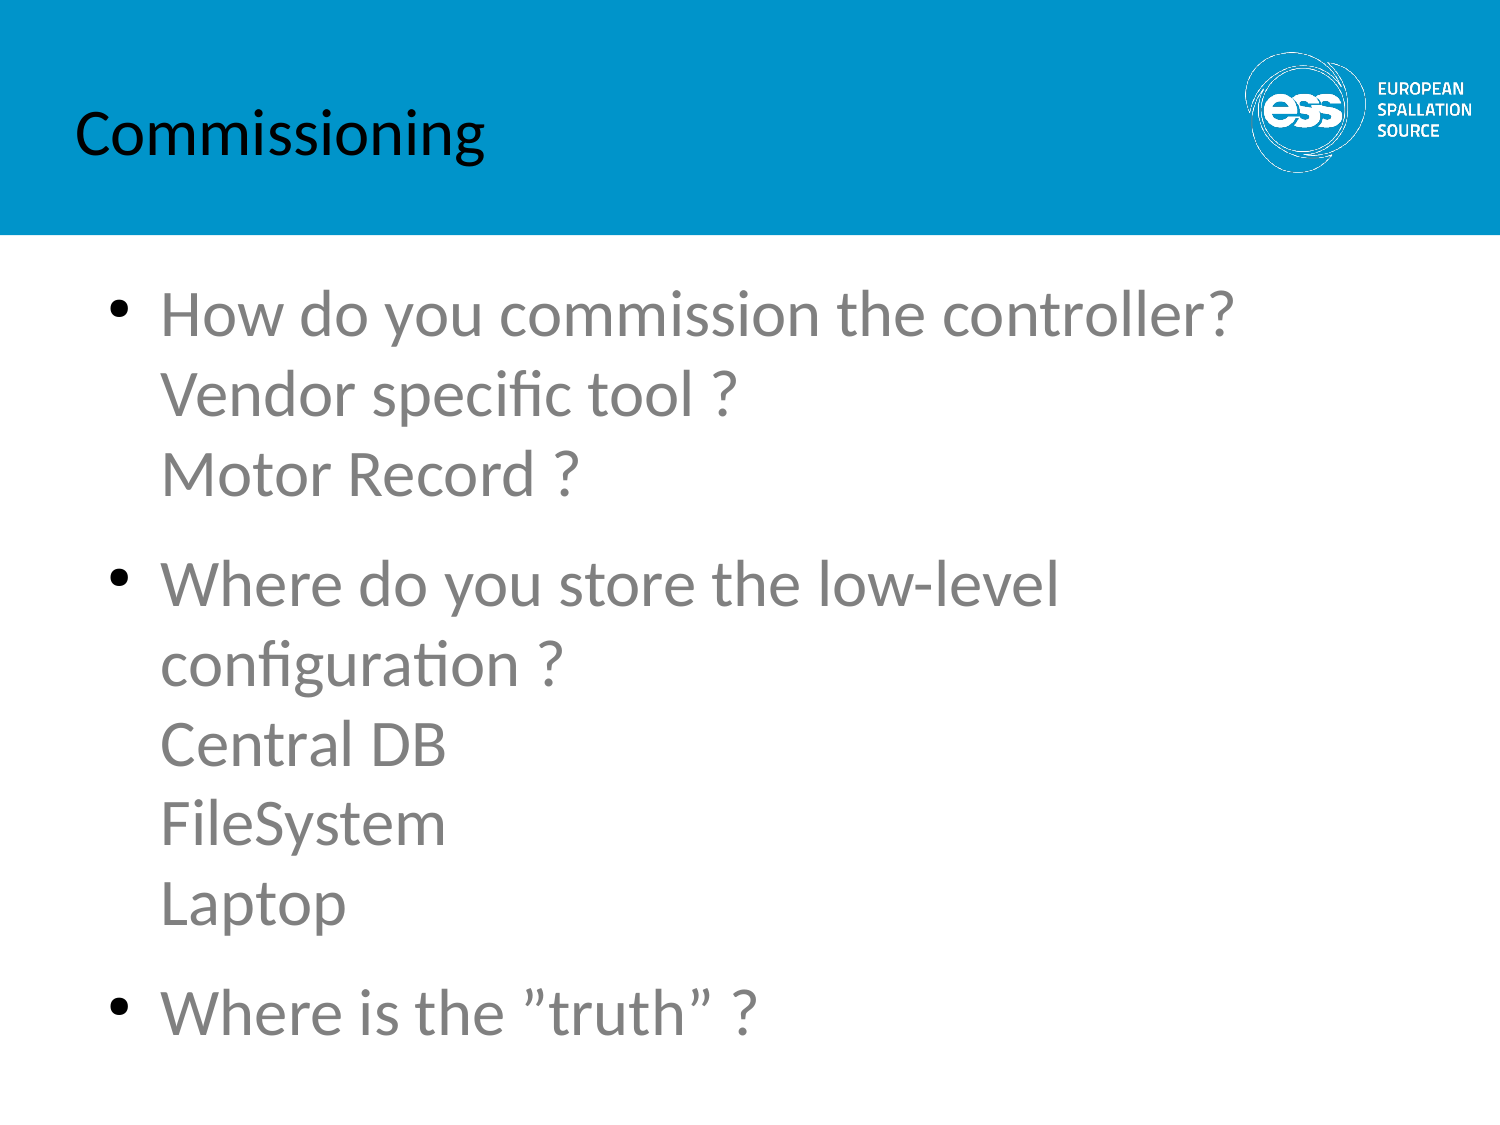

# Commissioning
How do you commission the controller?
Vendor specific tool ?
Motor Record ?
Where do you store the low-level configuration ?
Central DB
FileSystem
Laptop
Where is the ”truth” ?